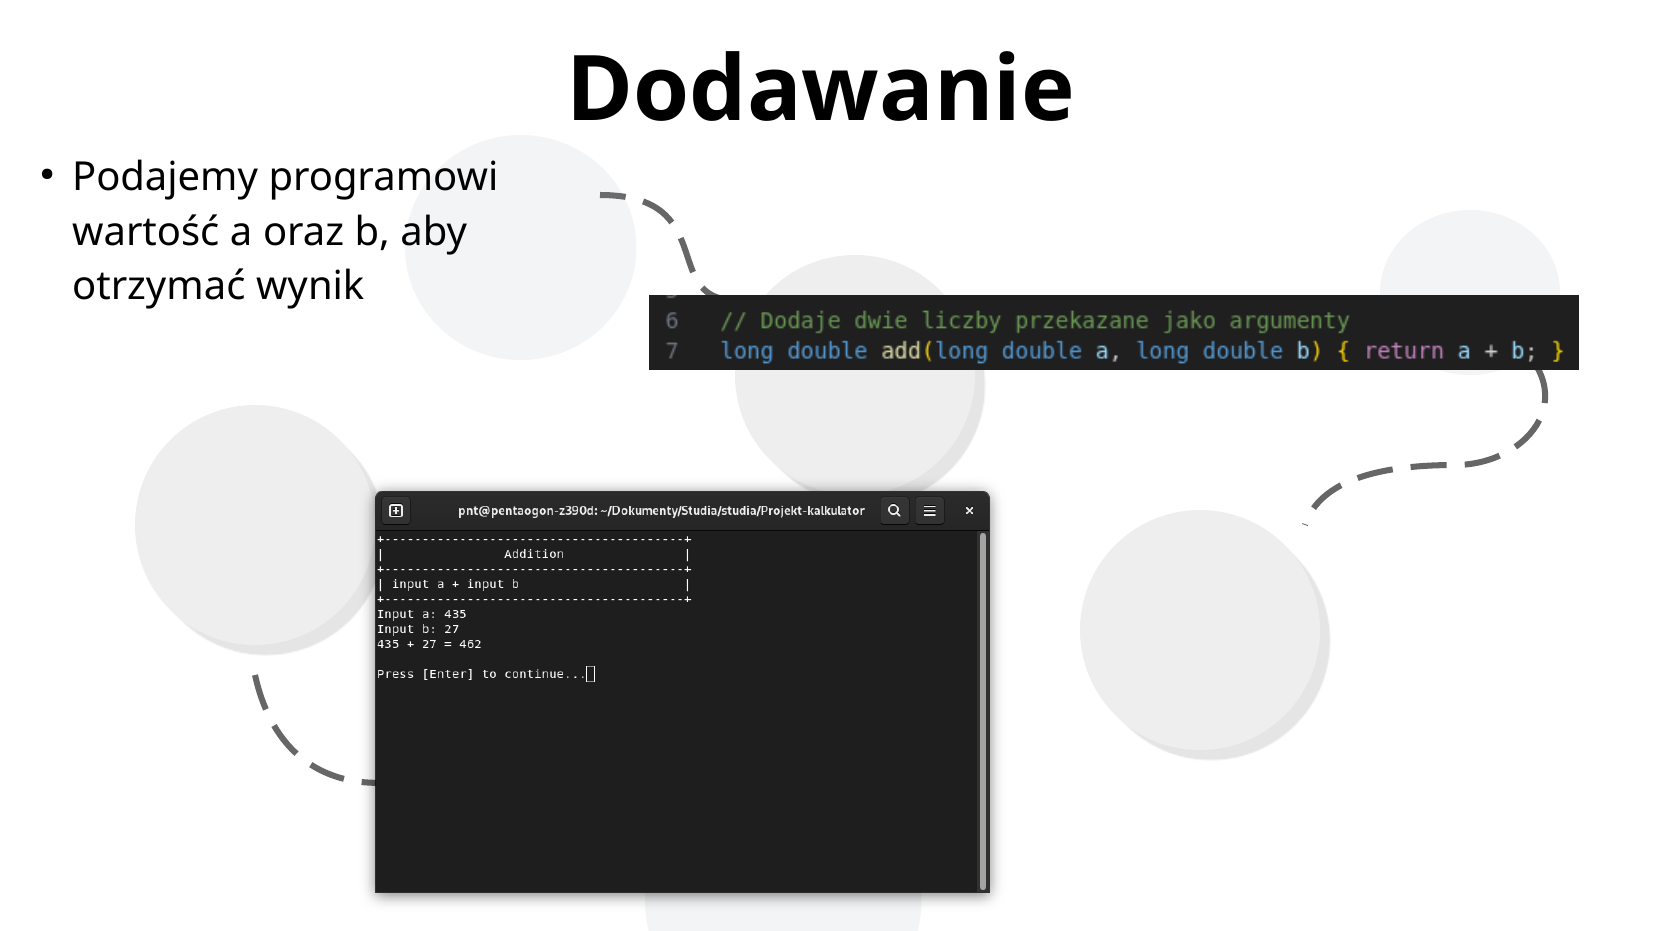

# Dodawanie
Podajemy programowi wartość a oraz b, aby otrzymać wynik